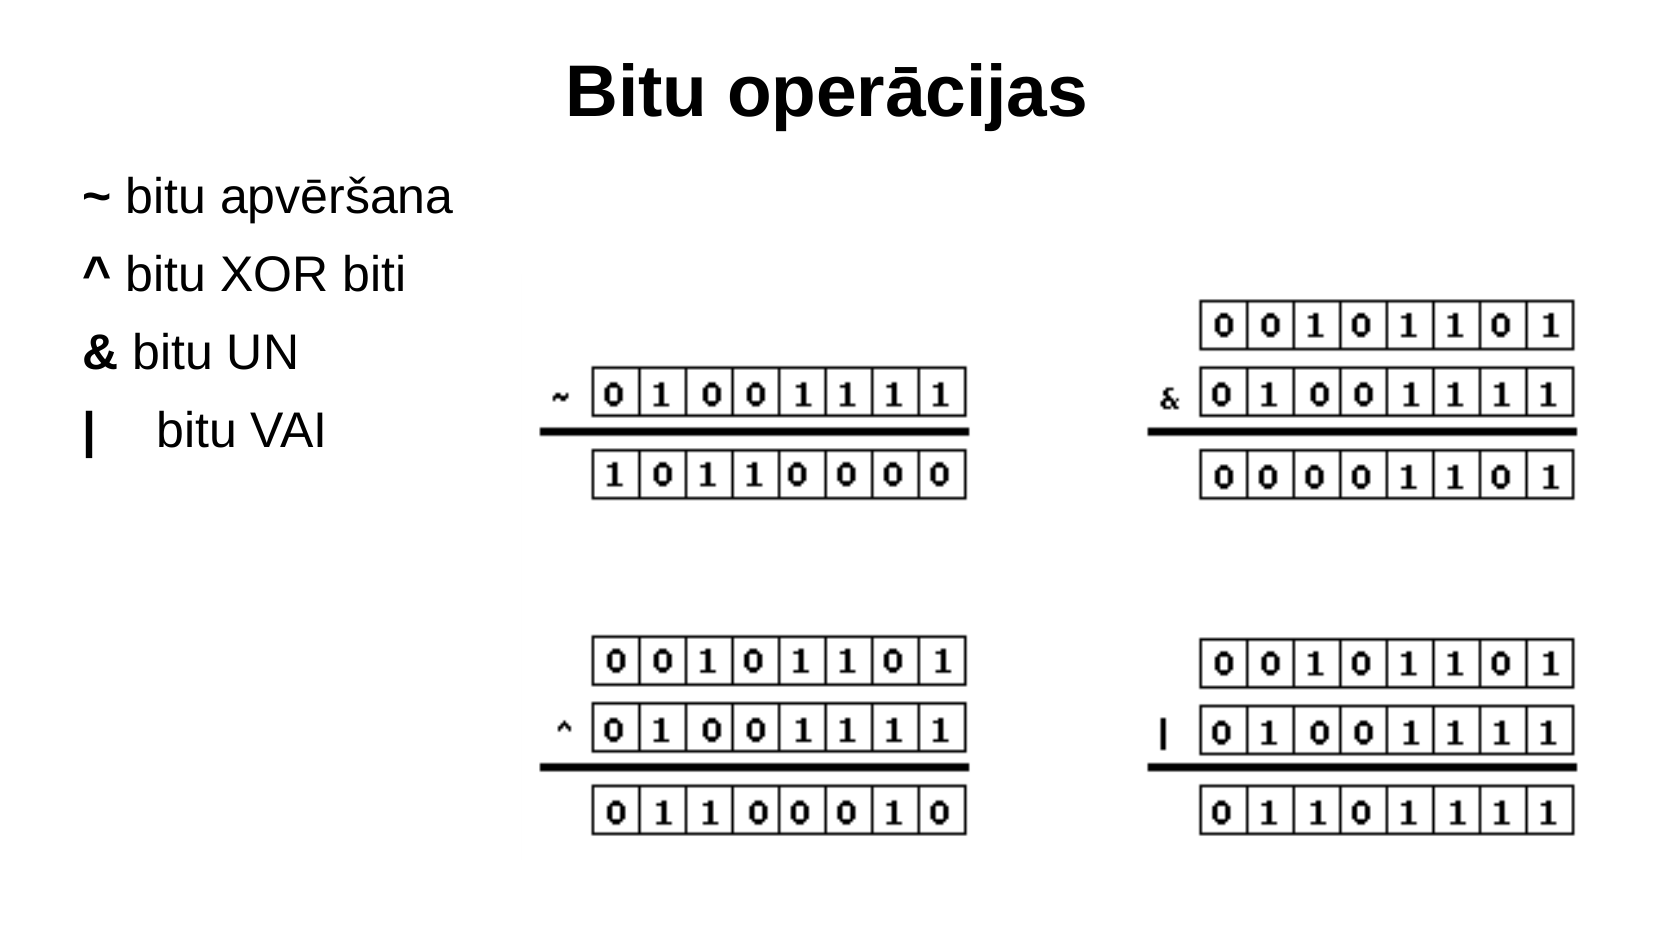

# Bitu operācijas
~ bitu apvēršana
^ bitu XOR biti
& bitu UN
|	bitu VAI